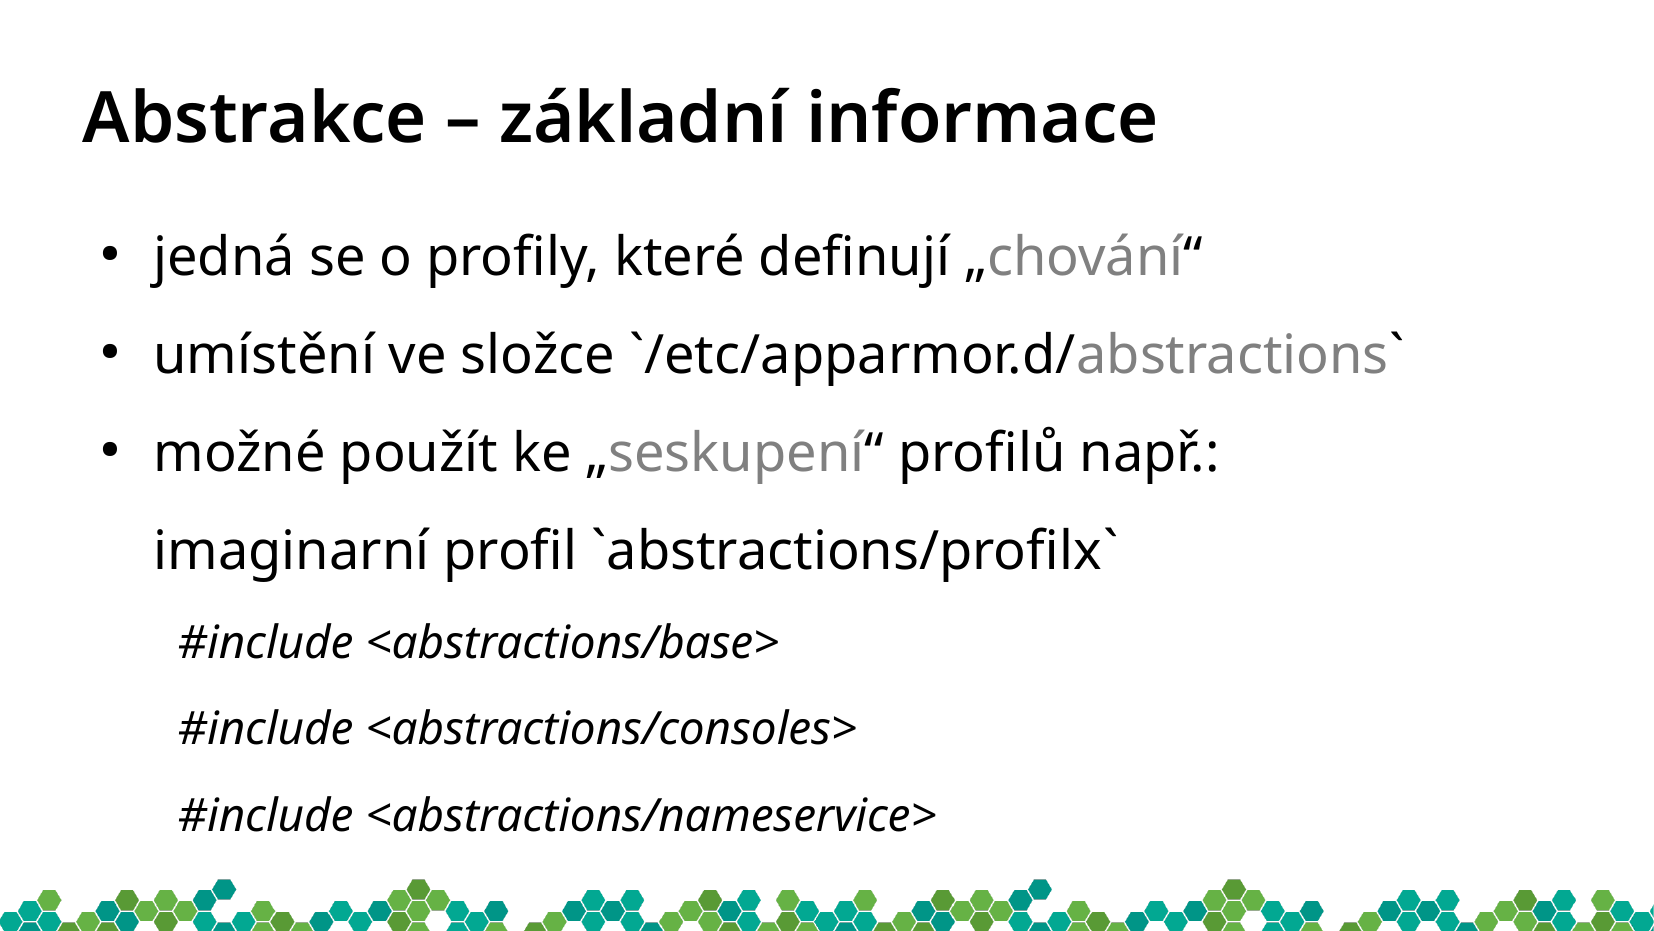

# Abstrakce – základní informace
jedná se o profily, které definují „chování“
umístění ve složce `/etc/apparmor.d/abstractions`
možné použít ke „seskupení“ profilů např.:
imaginarní profil `abstractions/profilx`
 #include <abstractions/base>
 #include <abstractions/consoles>
 #include <abstractions/nameservice>